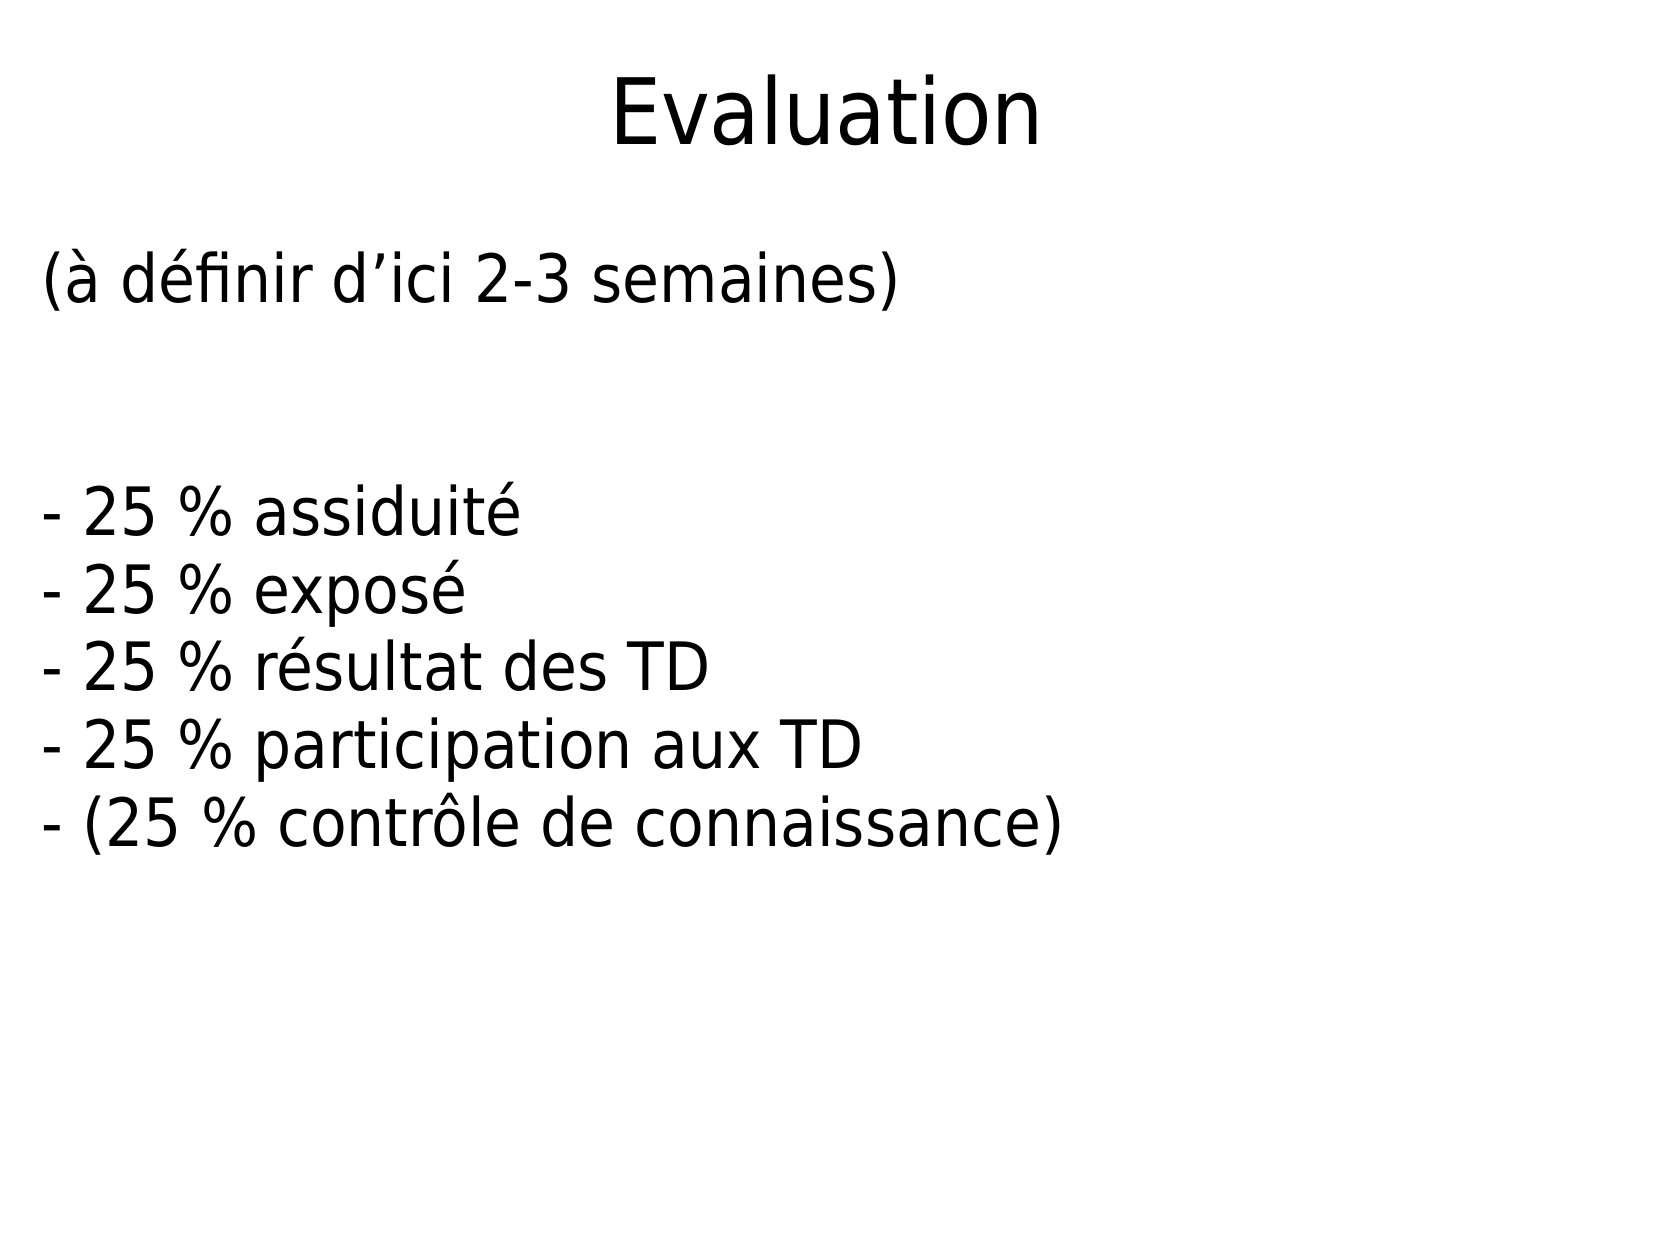

# Evaluation
(à définir d’ici 2-3 semaines)
- 25 % assiduité
- 25 % exposé
- 25 % résultat des TD
- 25 % participation aux TD
- (25 % contrôle de connaissance)